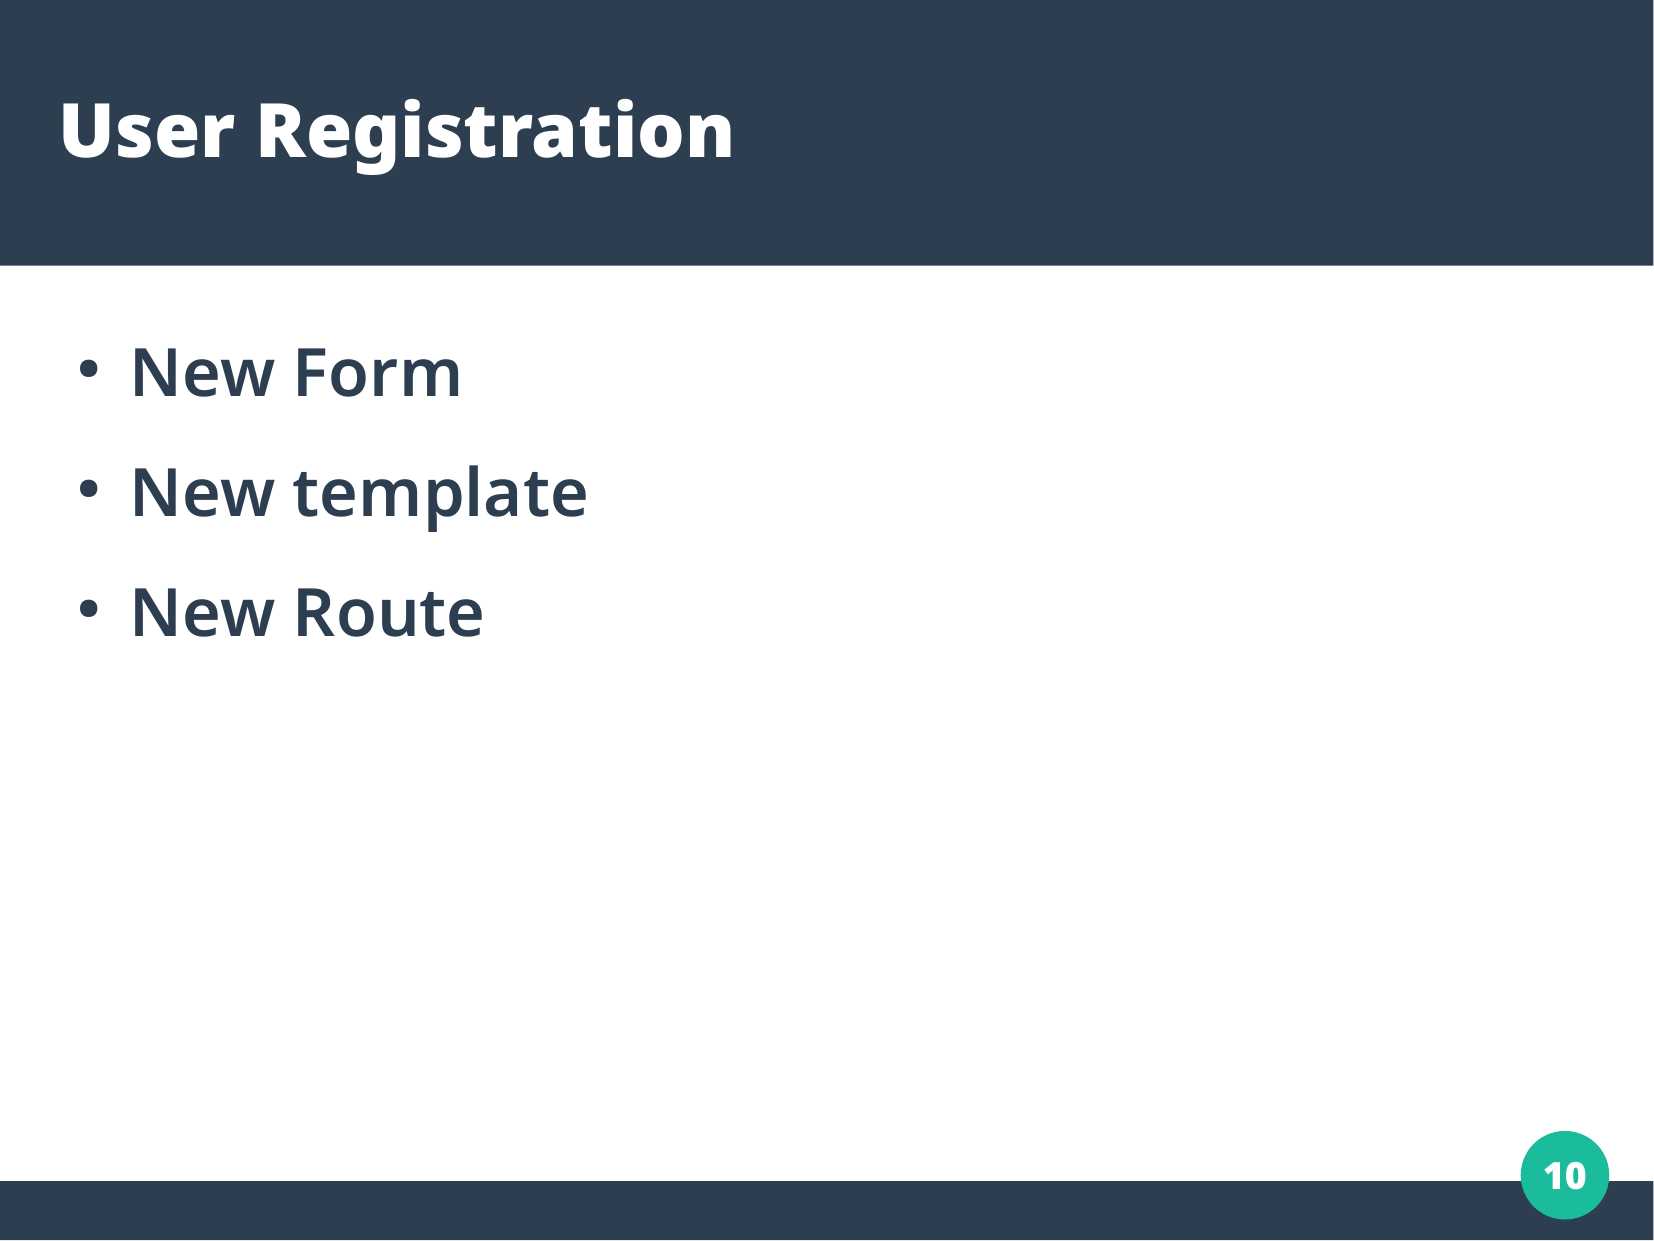

# User Registration
New Form
New template
New Route
10